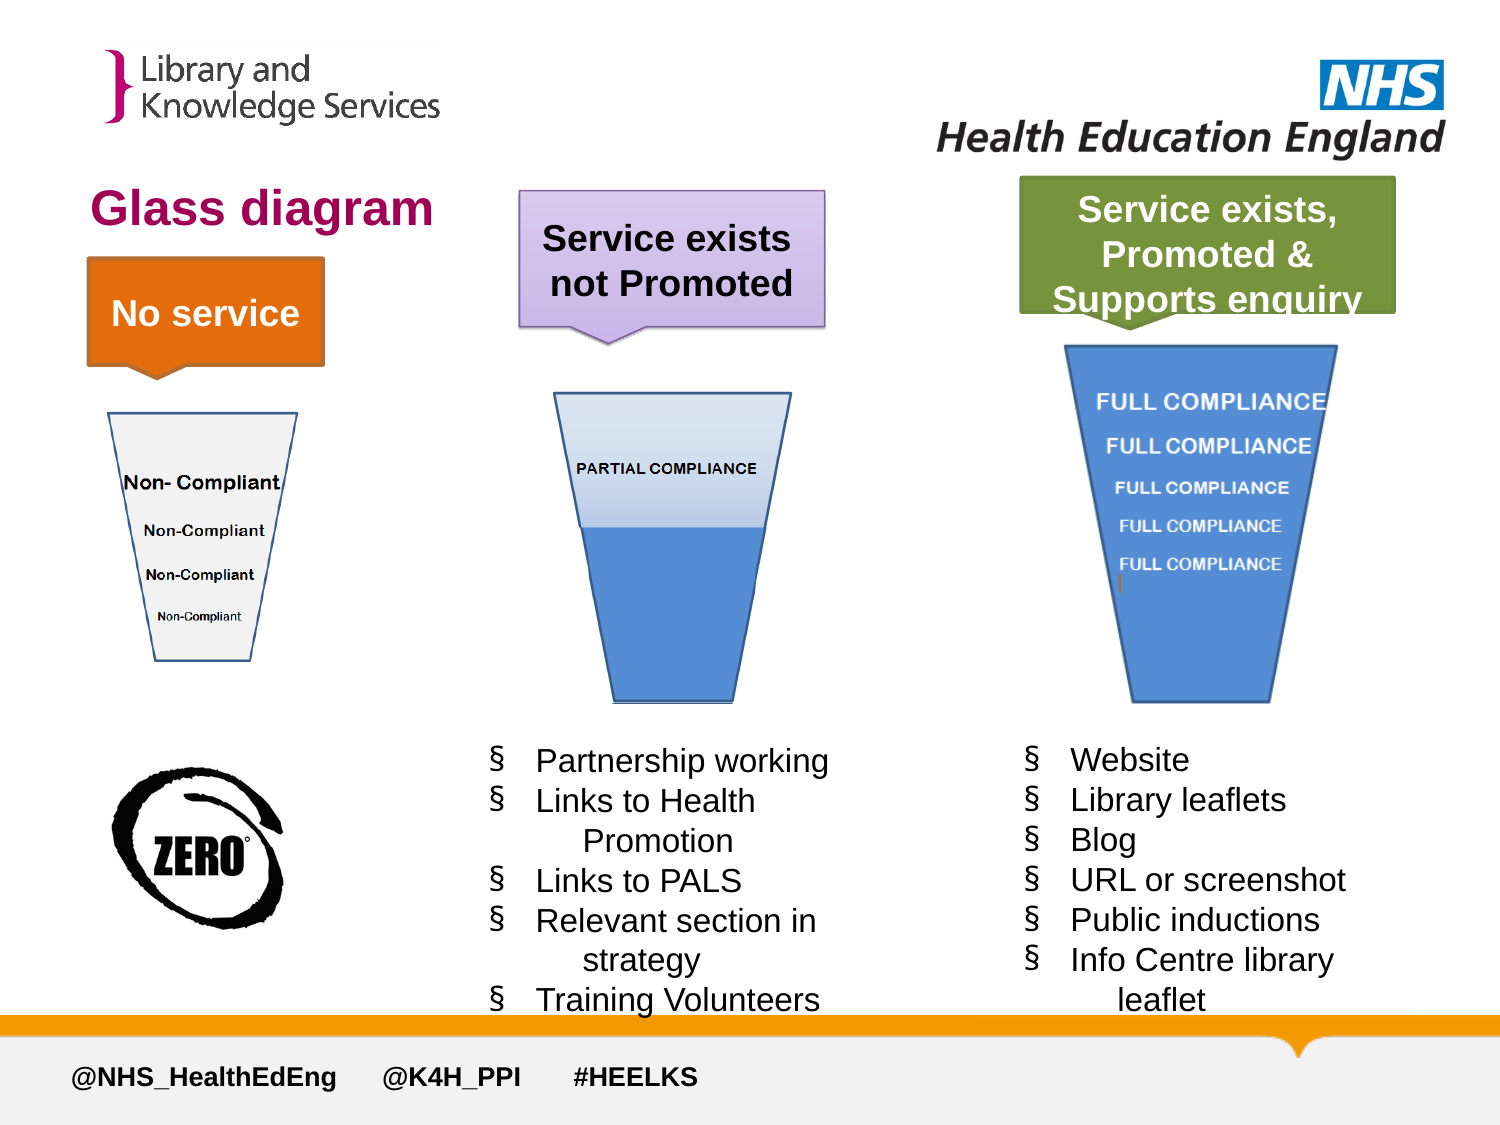

# Glass diagram
Service exists,
Promoted & Supports enquiry
Service exists
not Promoted
No service
Website
Library leaflets
Blog
URL or screenshot
Public inductions
Info Centre library leaflet
Partnership working
Links to Health Promotion
Links to PALS
Relevant section in strategy
Training Volunteers
@NHS_HealthEdEng @K4H_PPI #HEELKS